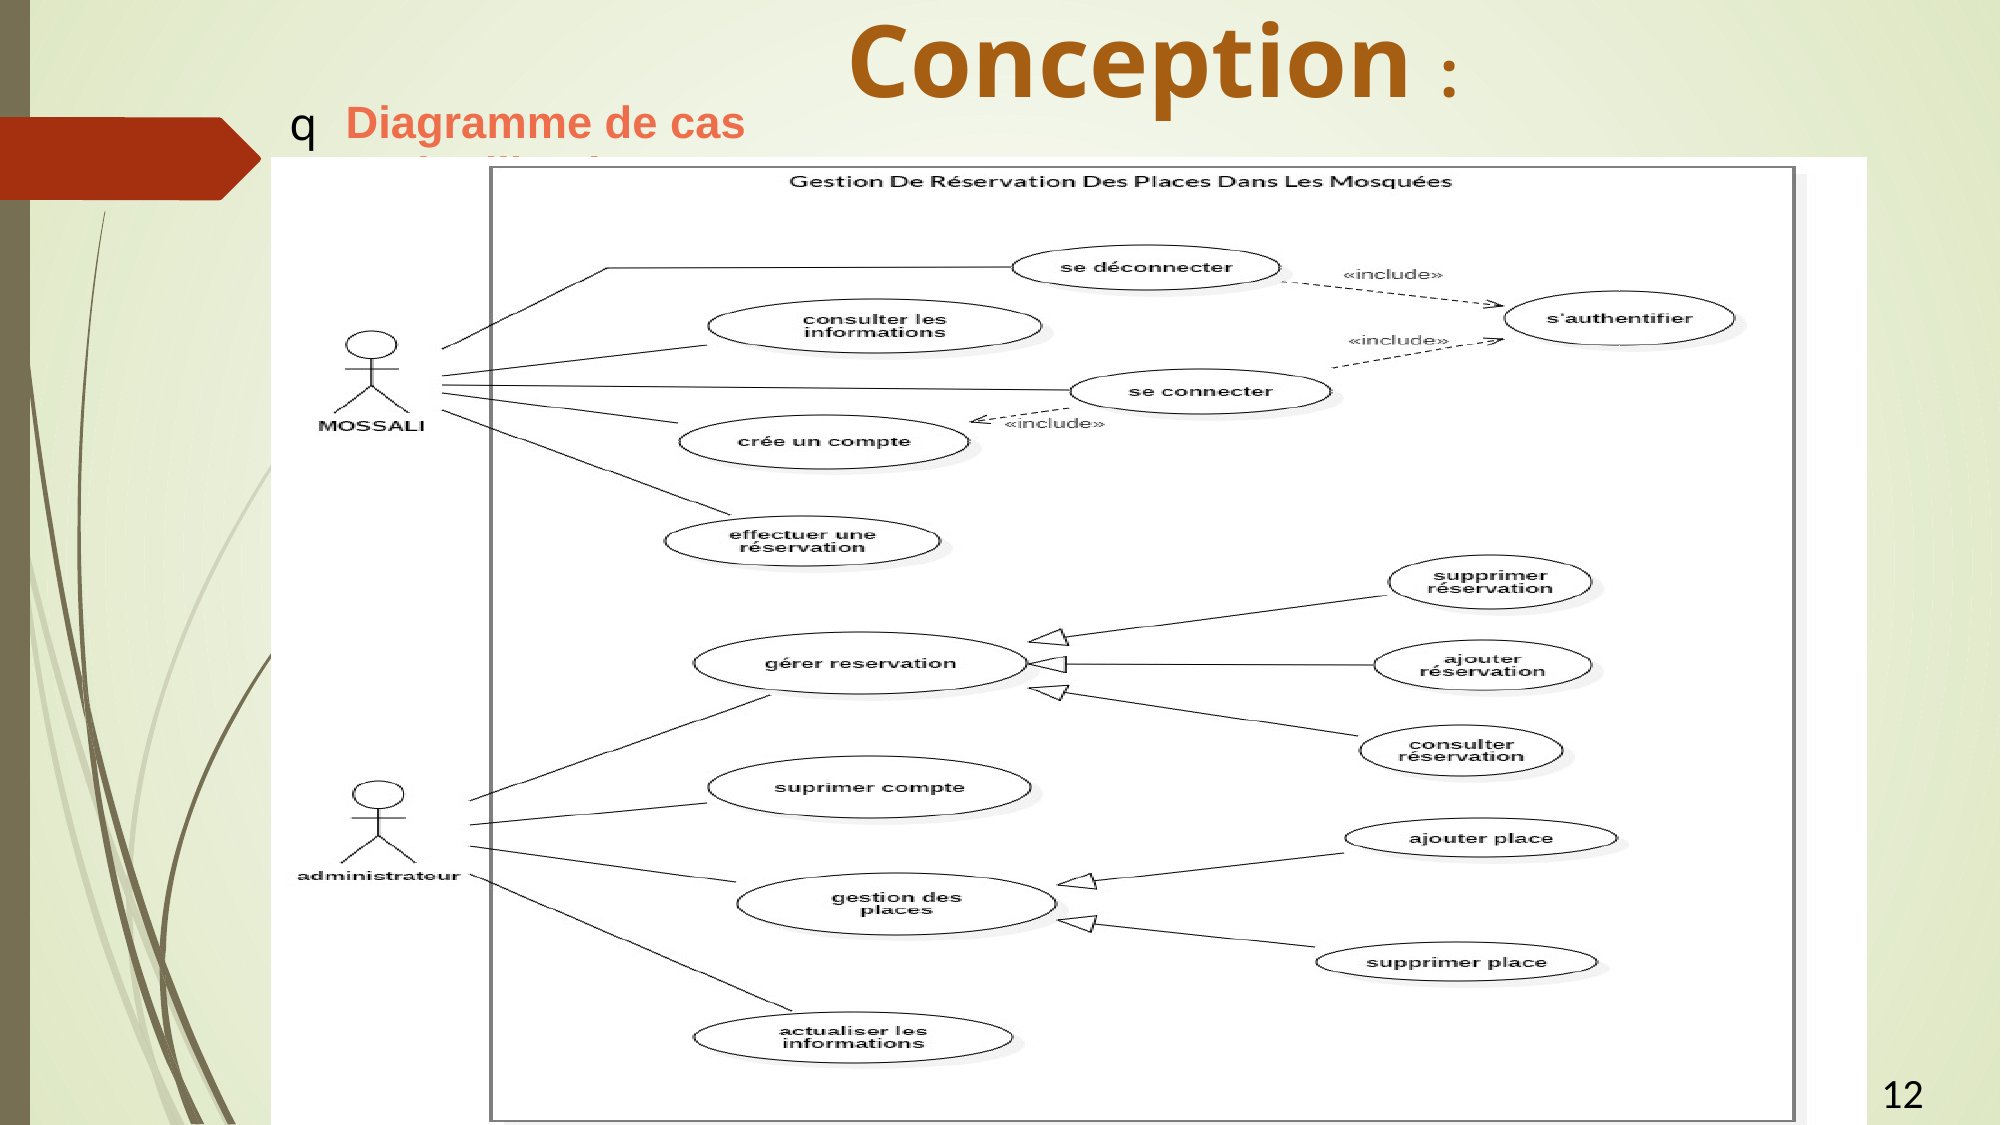

Conception :
Diagramme de cas d’utilisation :
12